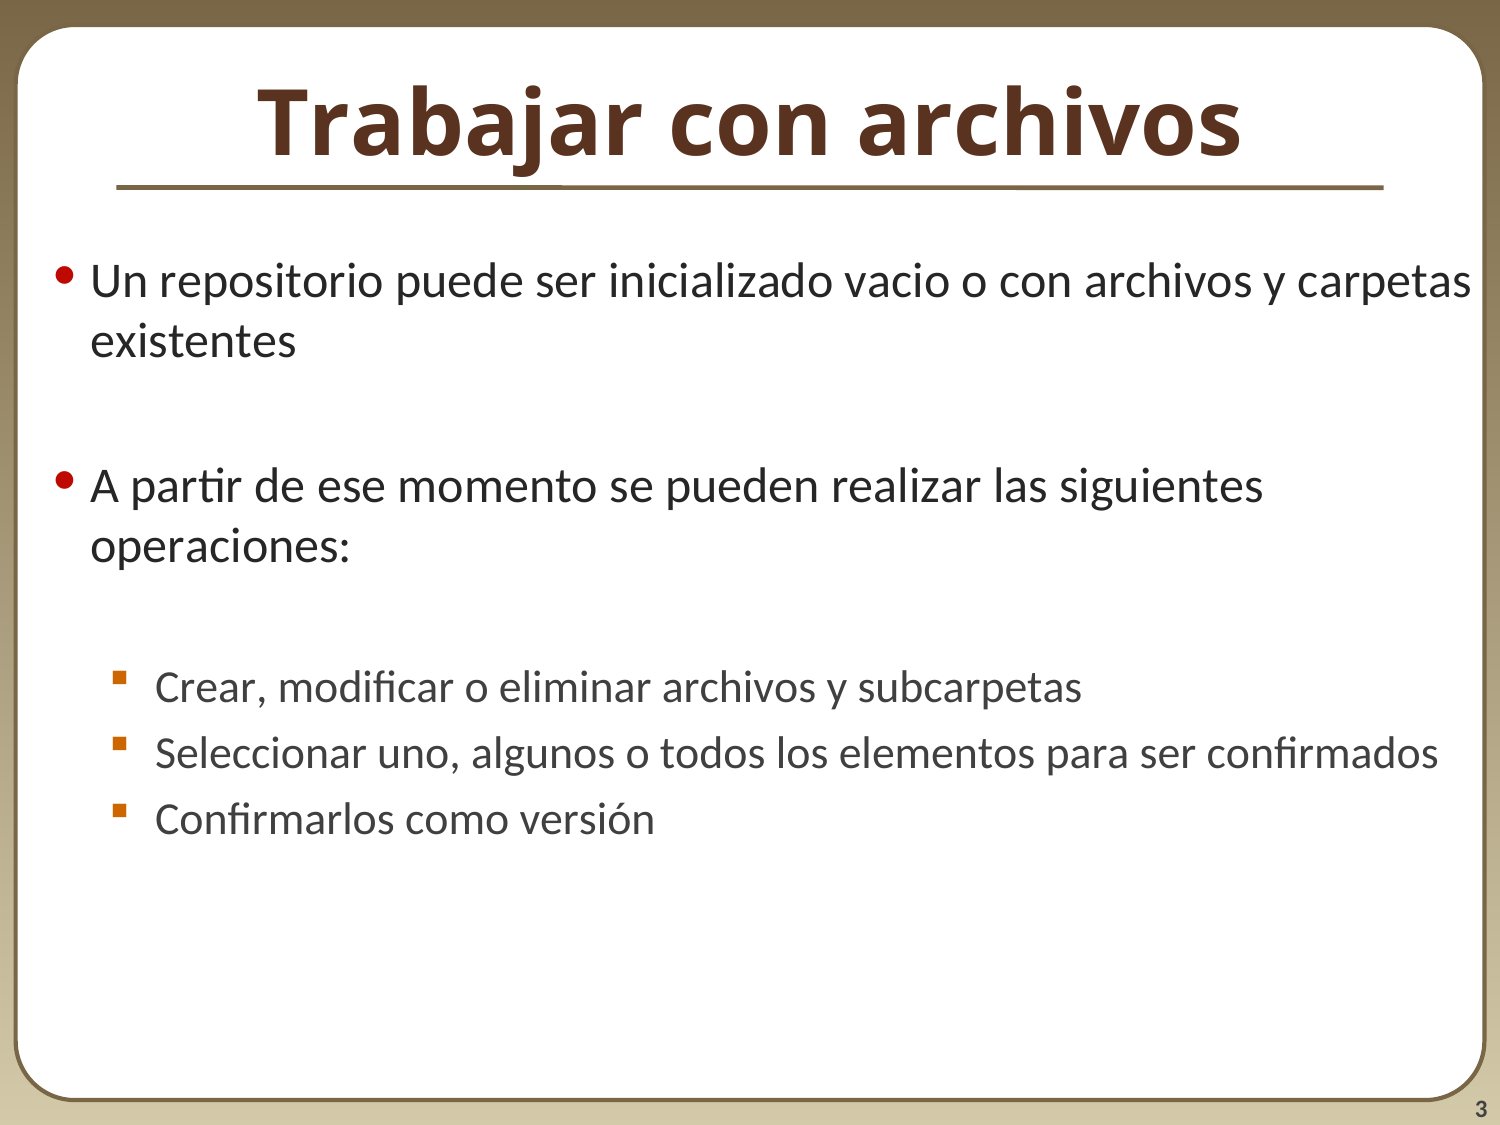

# Trabajar con archivos
Un repositorio puede ser inicializado vacio o con archivos y carpetas existentes
A partir de ese momento se pueden realizar las siguientes operaciones:
Crear, modificar o eliminar archivos y subcarpetas
Seleccionar uno, algunos o todos los elementos para ser confirmados
Confirmarlos como versión